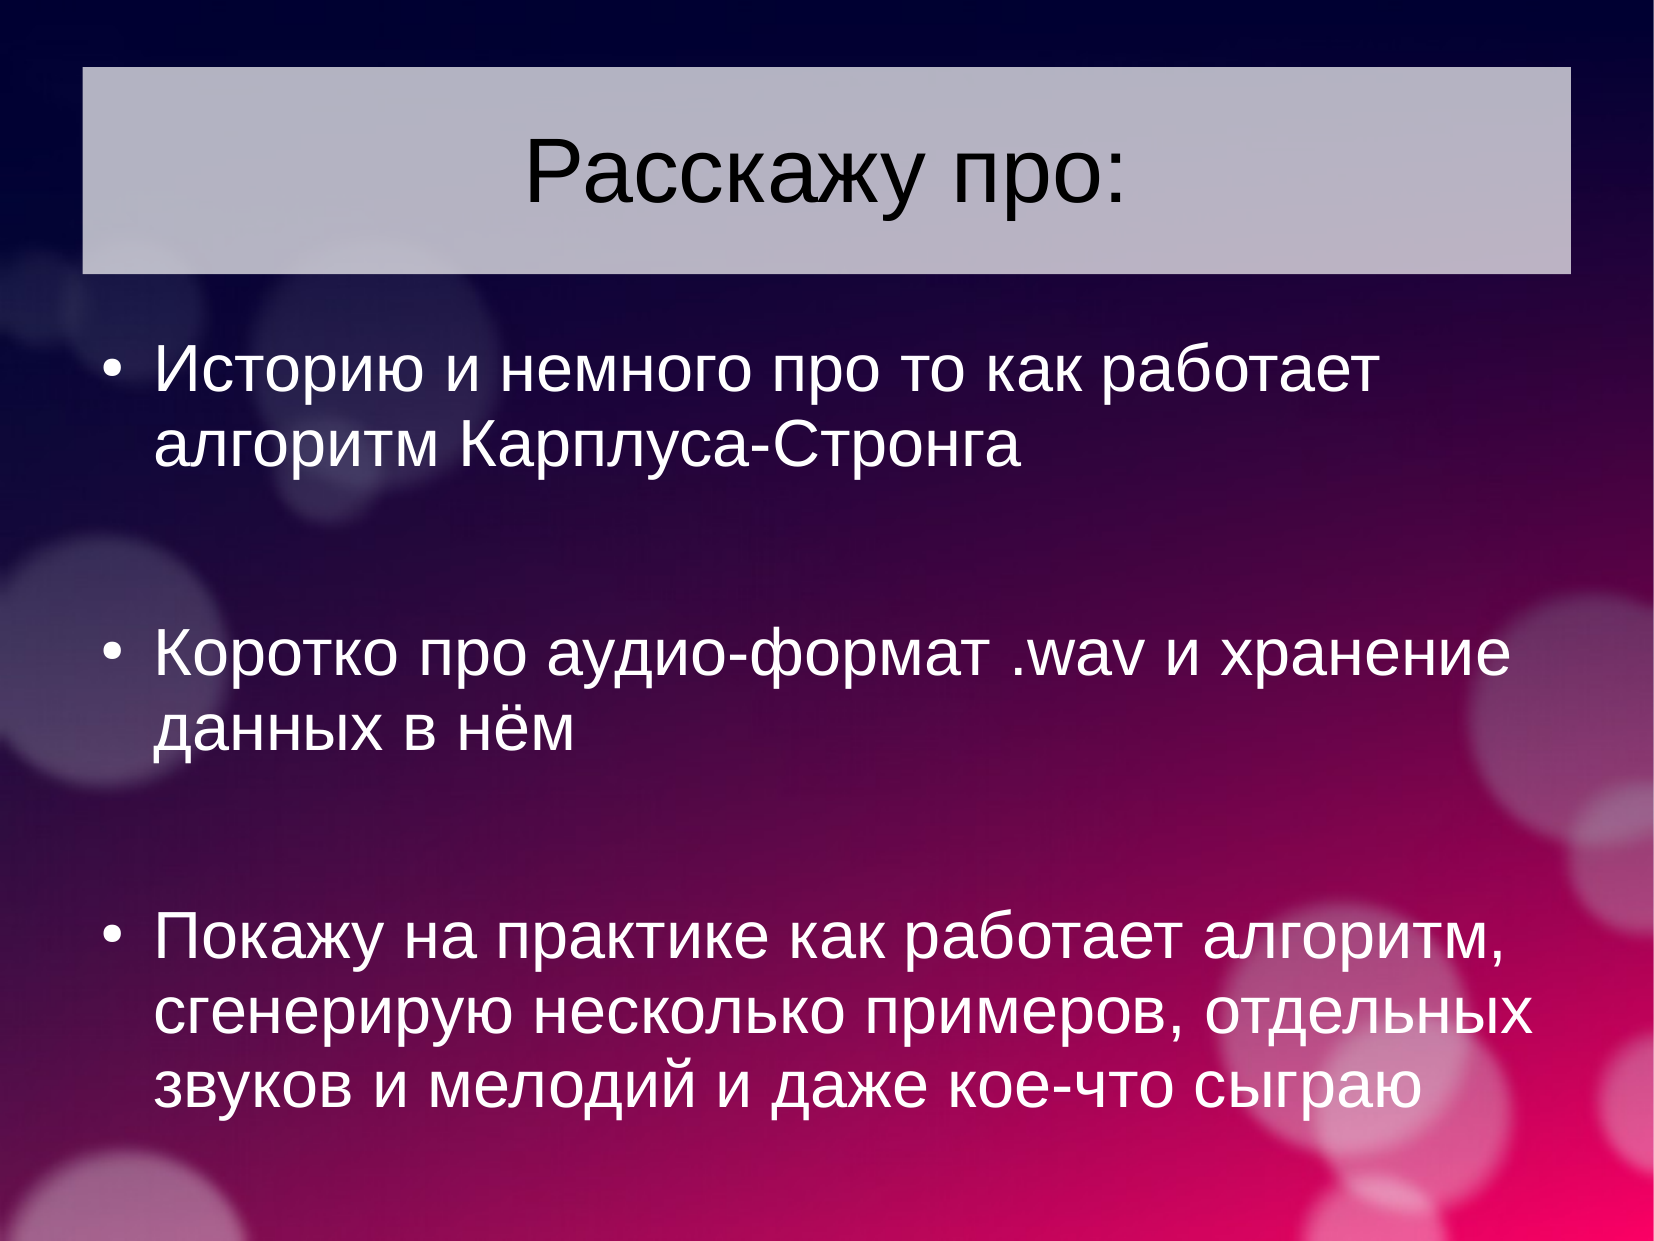

# Расскажу про:
Историю и немного про то как работает алгоритм Карплуса-Стронга
Коротко про аудио-формат .wav и хранение данных в нём
Покажу на практике как работает алгоритм, сгенерирую несколько примеров, отдельных звуков и мелодий и даже кое-что сыграю